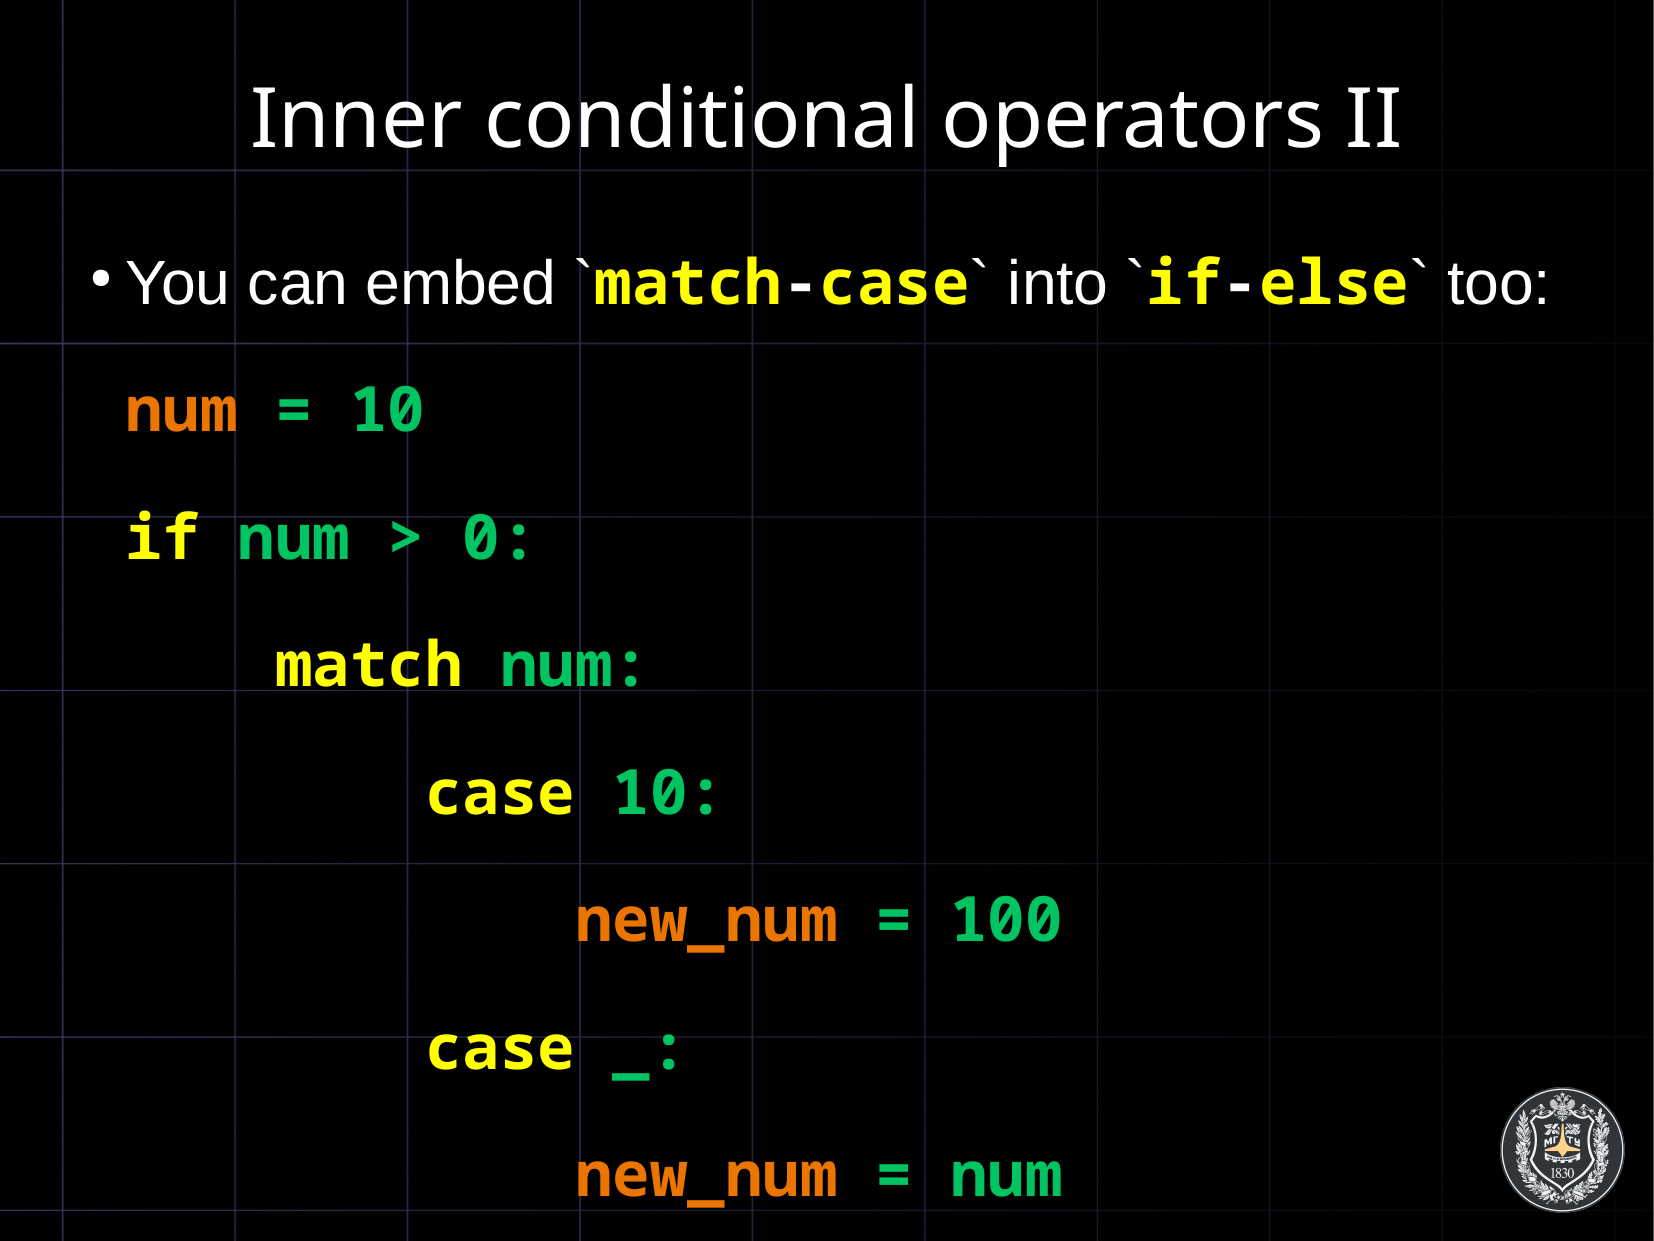

# Inner conditional operators II
You can embed `match-case` into `if-else` too:
num = 10
if num > 0:
 match num:
 case 10:
 new_num = 100
 case _:
 new_num = num
else:
 new_num = 0